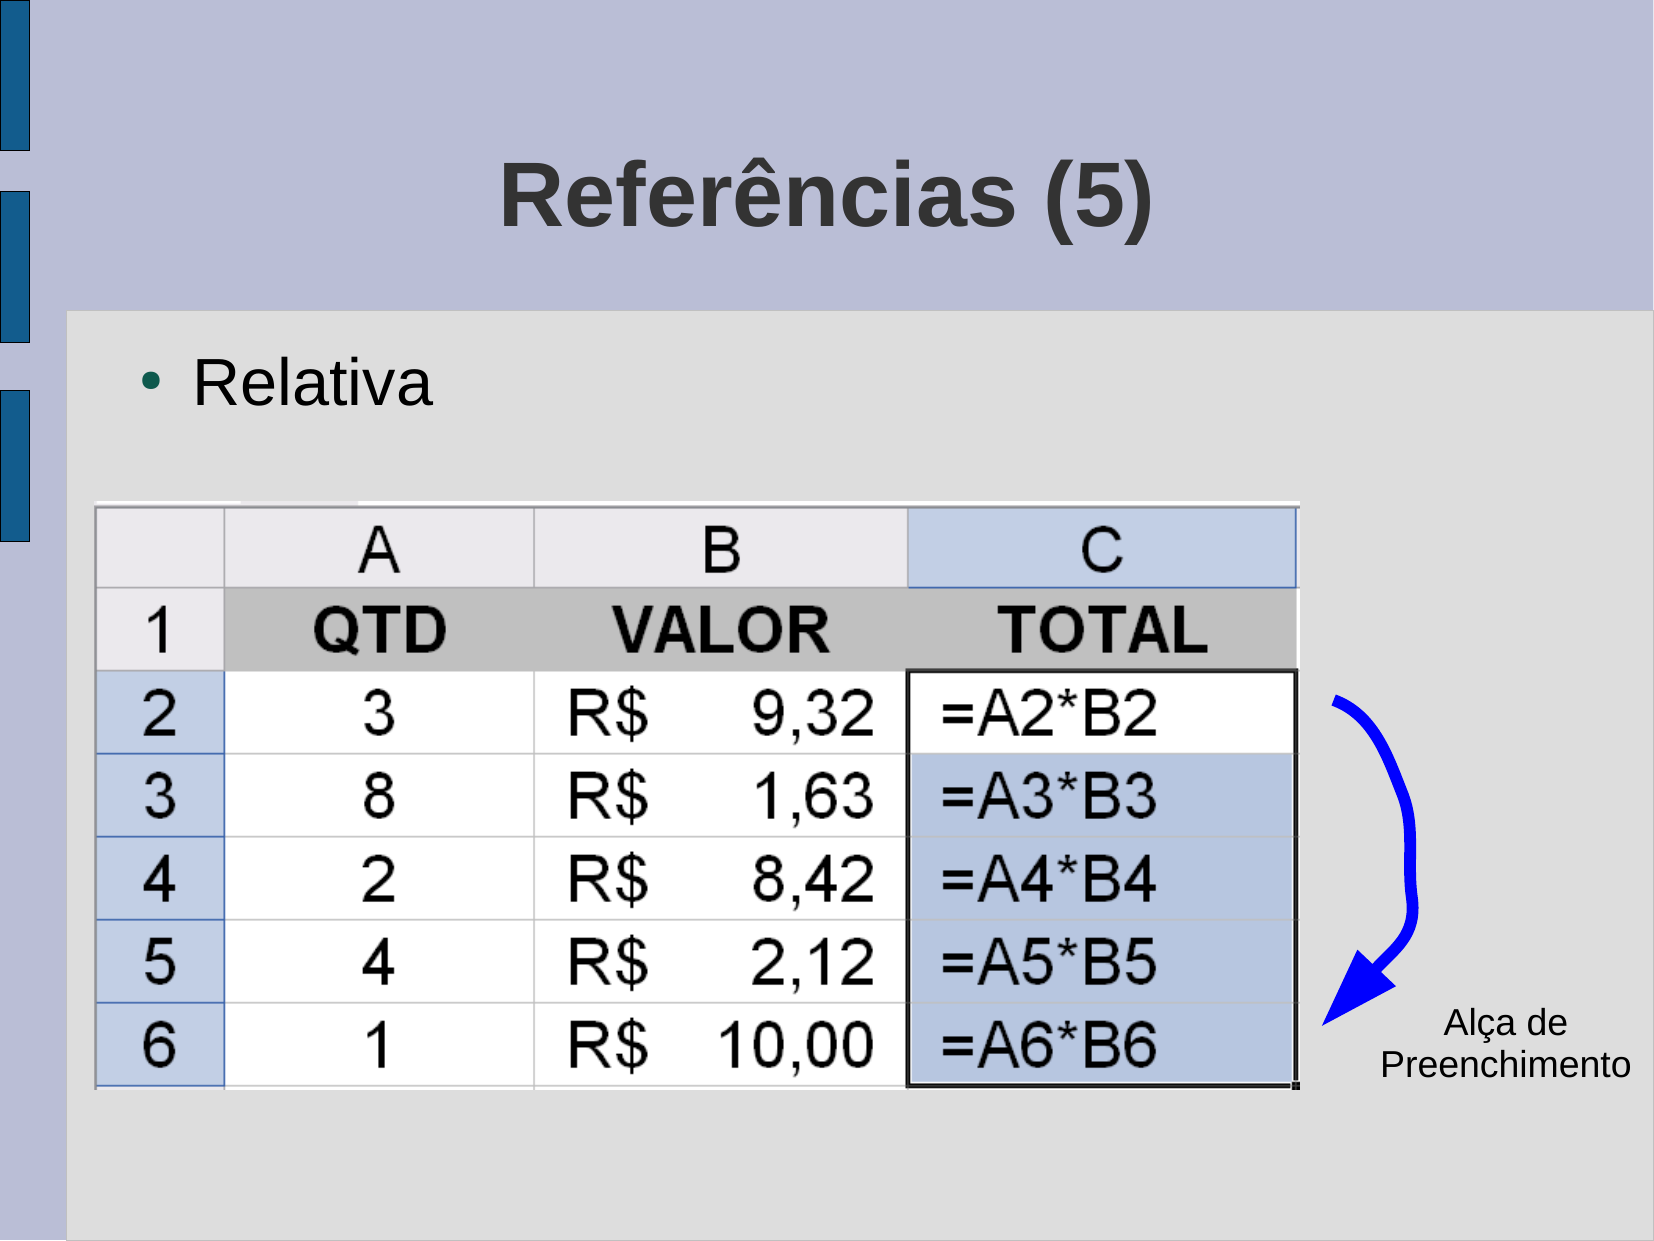

# Referências (5)
Relativa
Alça de
Preenchimento